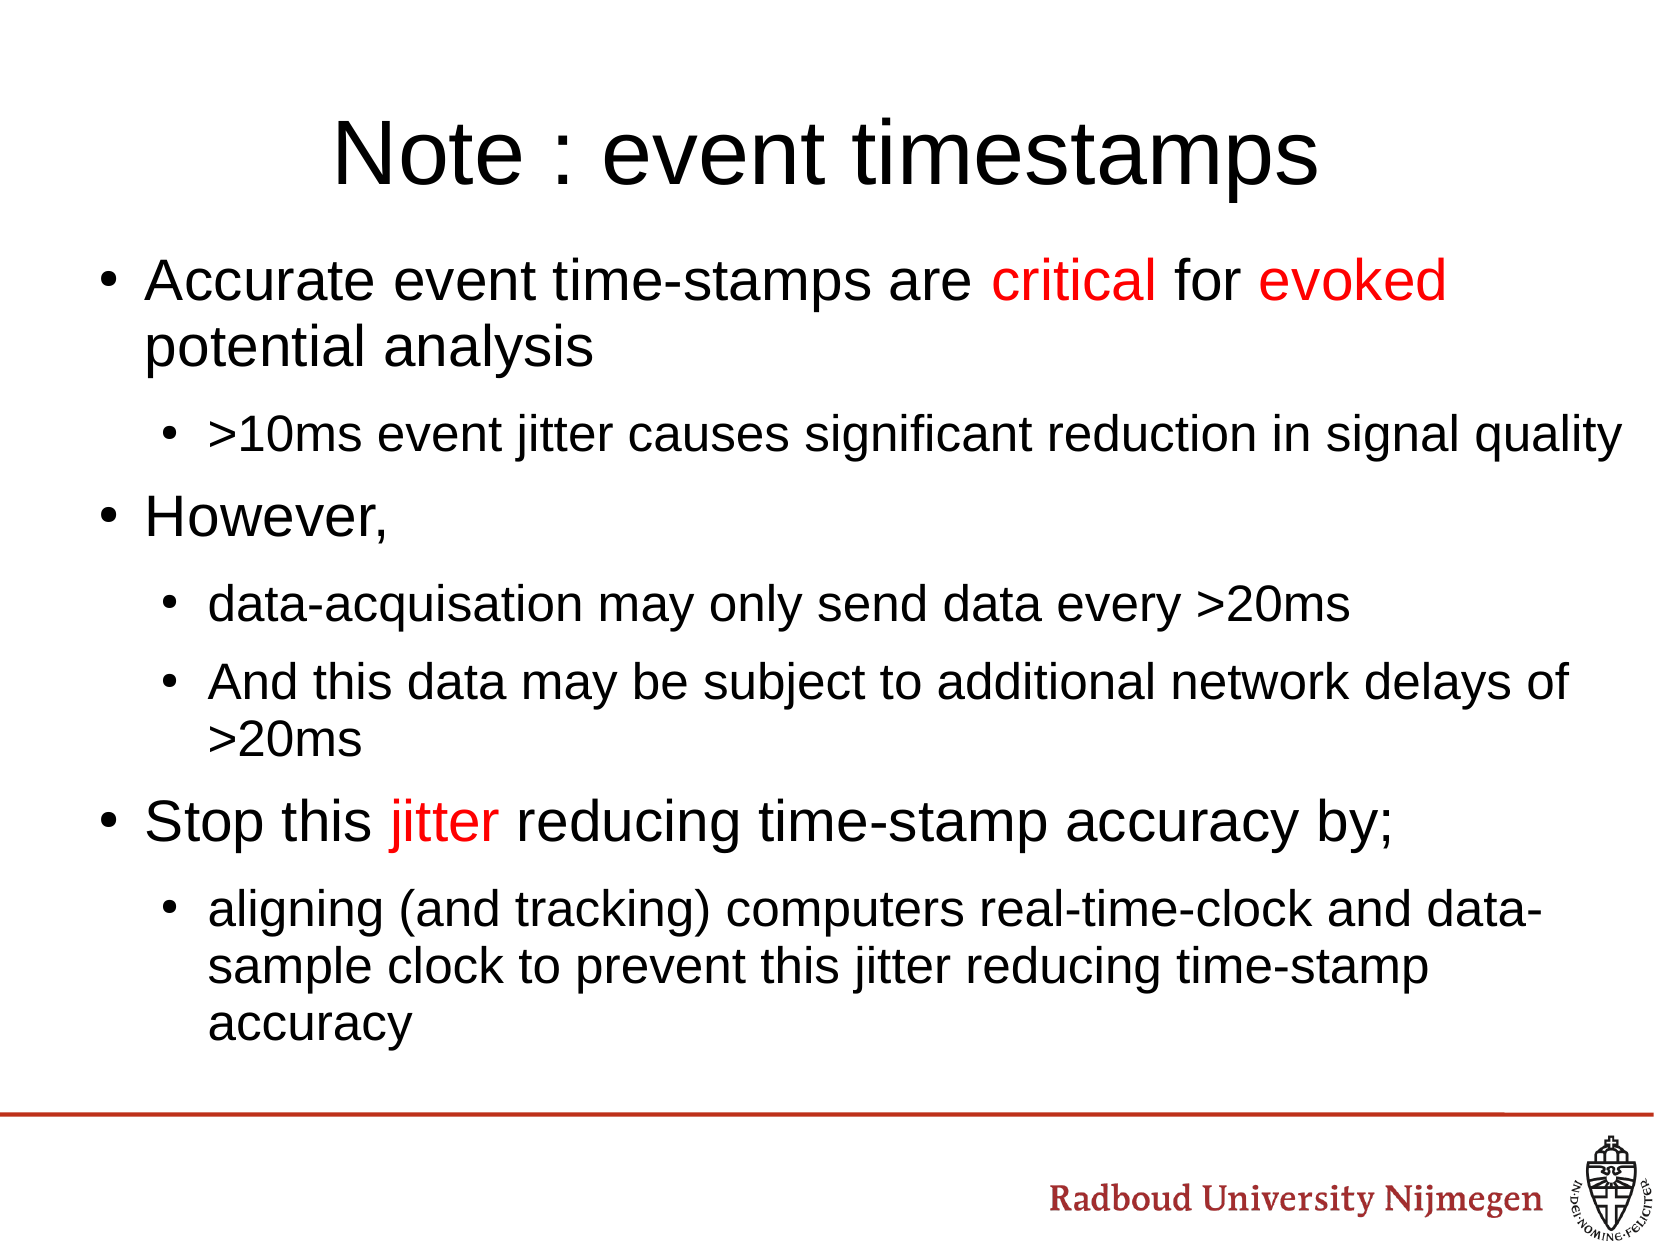

# Note : event timestamps
Accurate event time-stamps are critical for evoked potential analysis
>10ms event jitter causes significant reduction in signal quality
However,
data-acquisation may only send data every >20ms
And this data may be subject to additional network delays of >20ms
Stop this jitter reducing time-stamp accuracy by;
aligning (and tracking) computers real-time-clock and data-sample clock to prevent this jitter reducing time-stamp accuracy